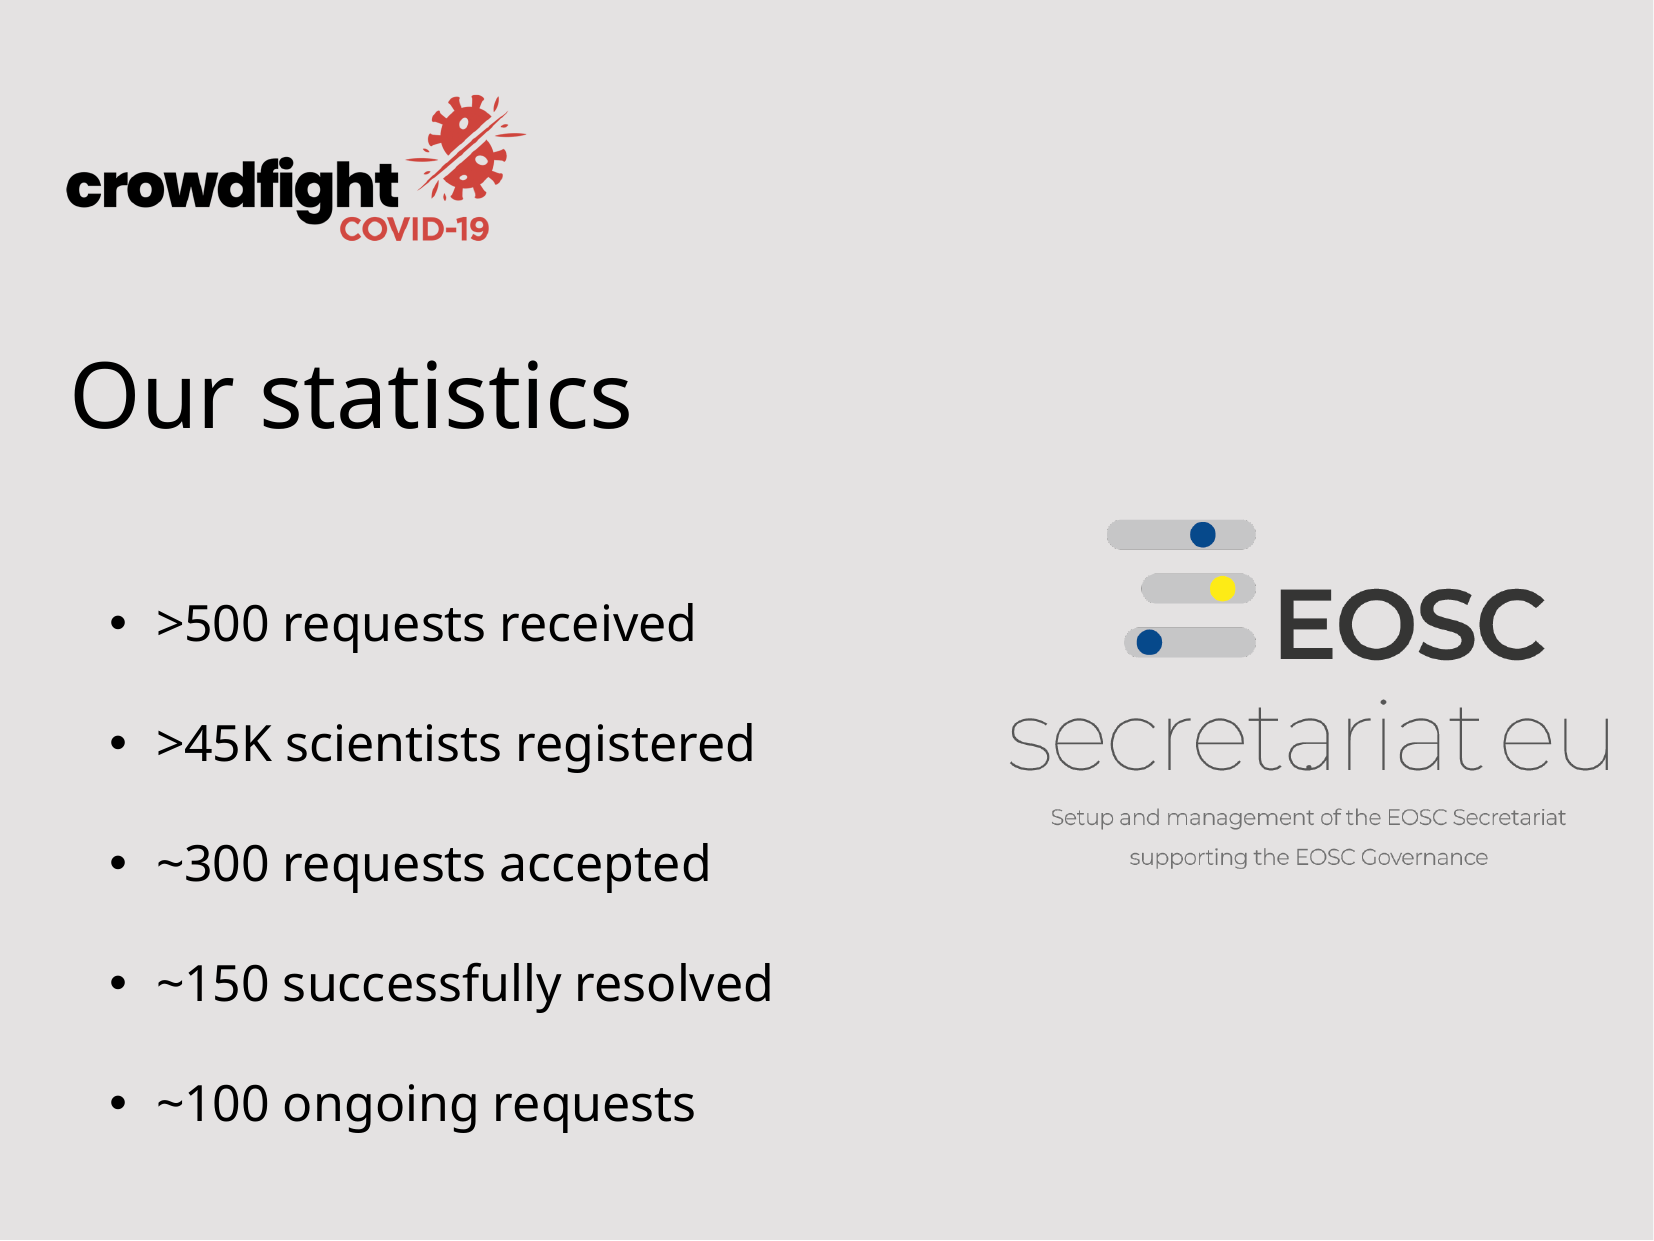

Our statistics
>500 requests received
>45K scientists registered
~300 requests accepted
~150 successfully resolved
~100 ongoing requests